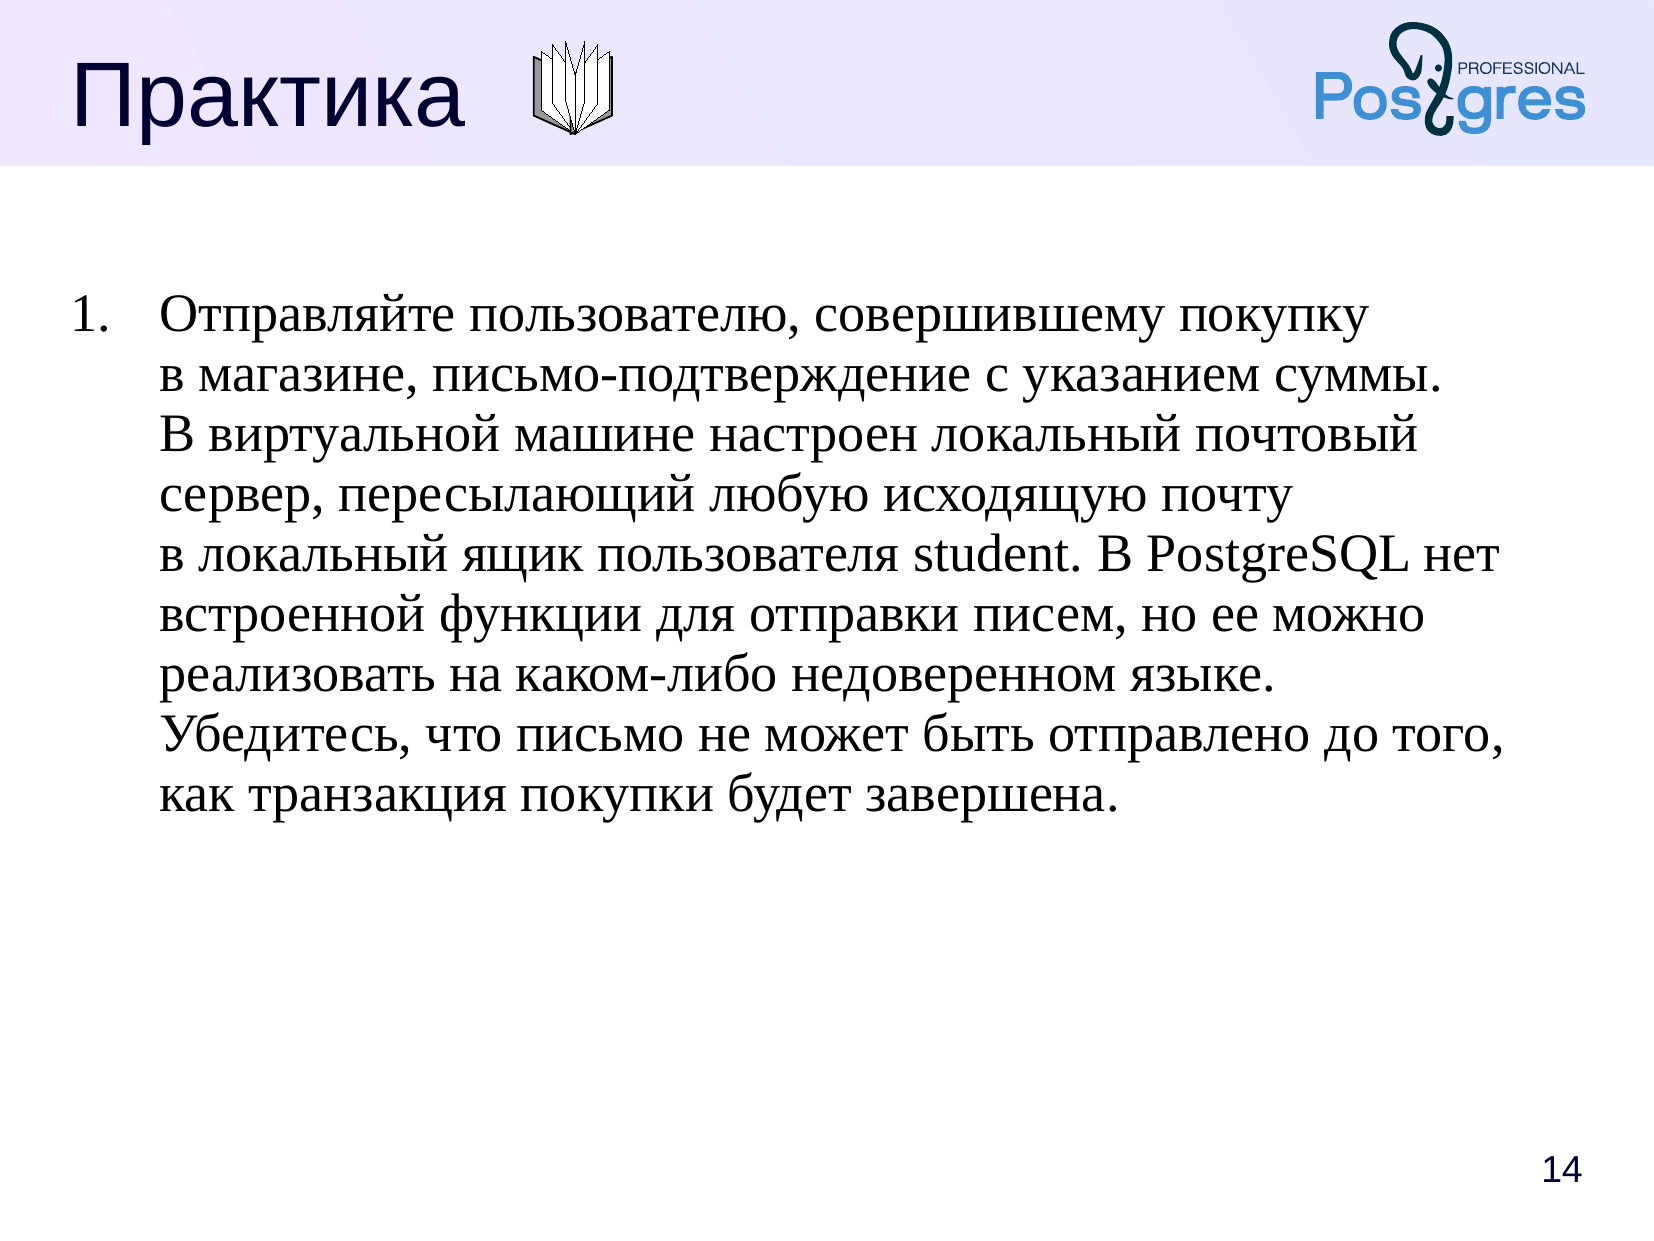

# Практика
Отправляйте пользователю, совершившему покупку
в магазине, письмо-подтверждение с указанием суммы.
В виртуальной машине настроен локальный почтовый сервер, пересылающий любую исходящую почту
в локальный ящик пользователя student. В PostgreSQL нет встроенной функции для отправки писем, но ее можно реализовать на каком-либо недоверенном языке.
Убедитесь, что письмо не может быть отправлено до того, как транзакция покупки будет завершена.